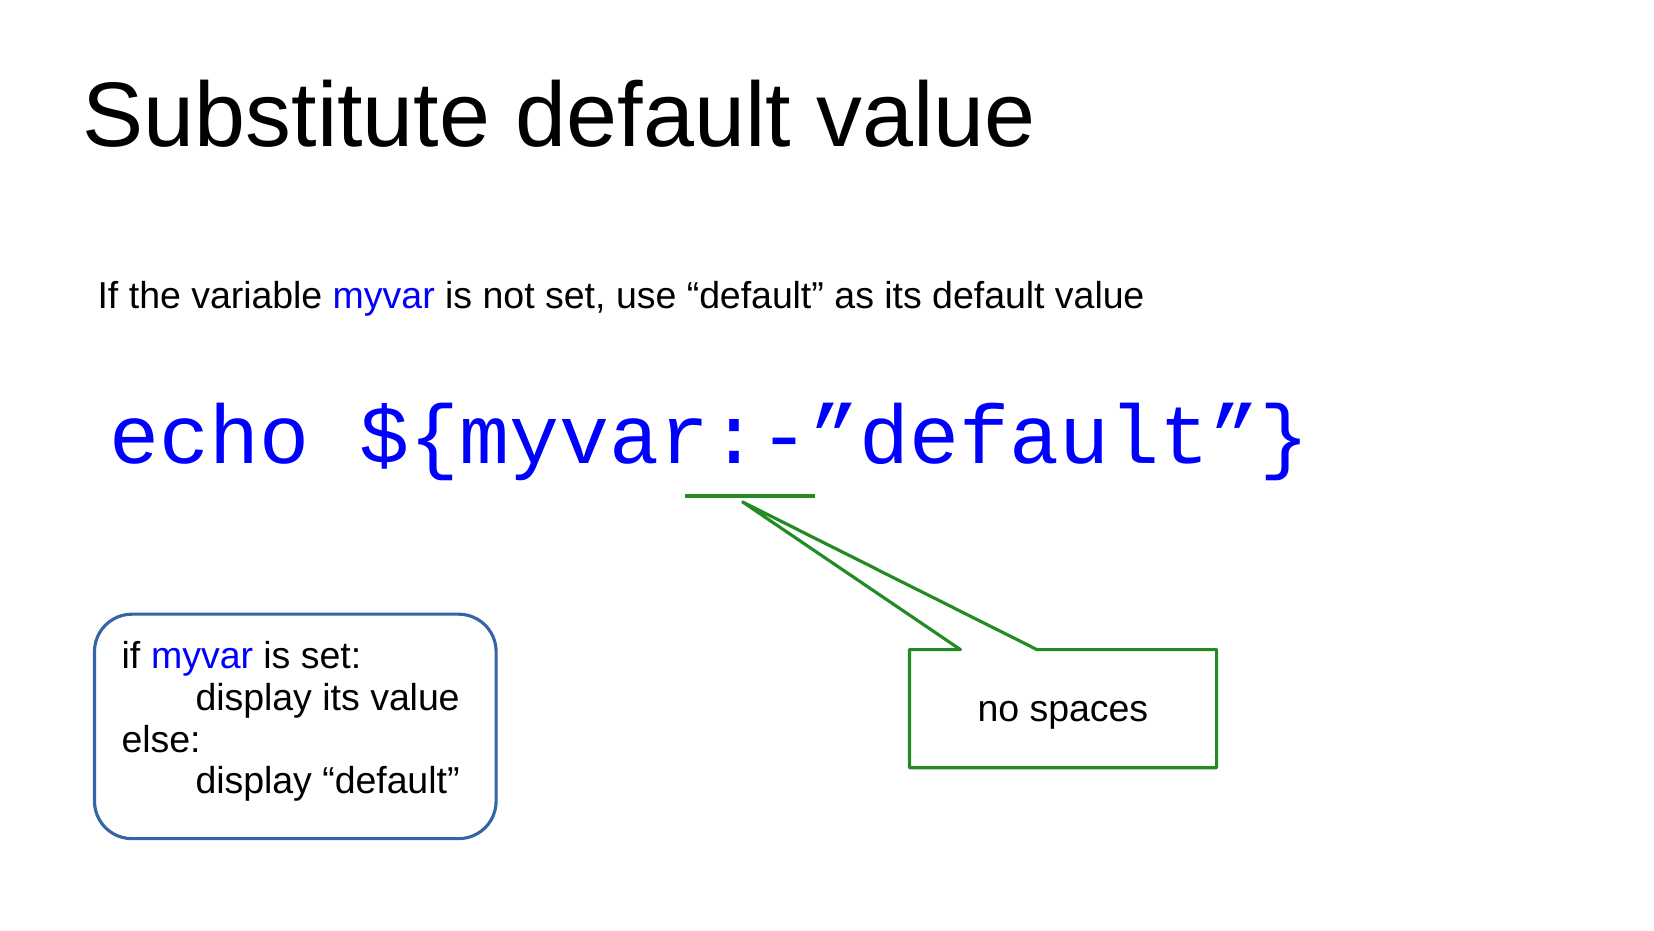

# Substitute default value
If the variable myvar is not set, use “default” as its default value
echo ${myvar:-”default”}
if myvar is set:
	display its value
else:
	display “default”
no spaces